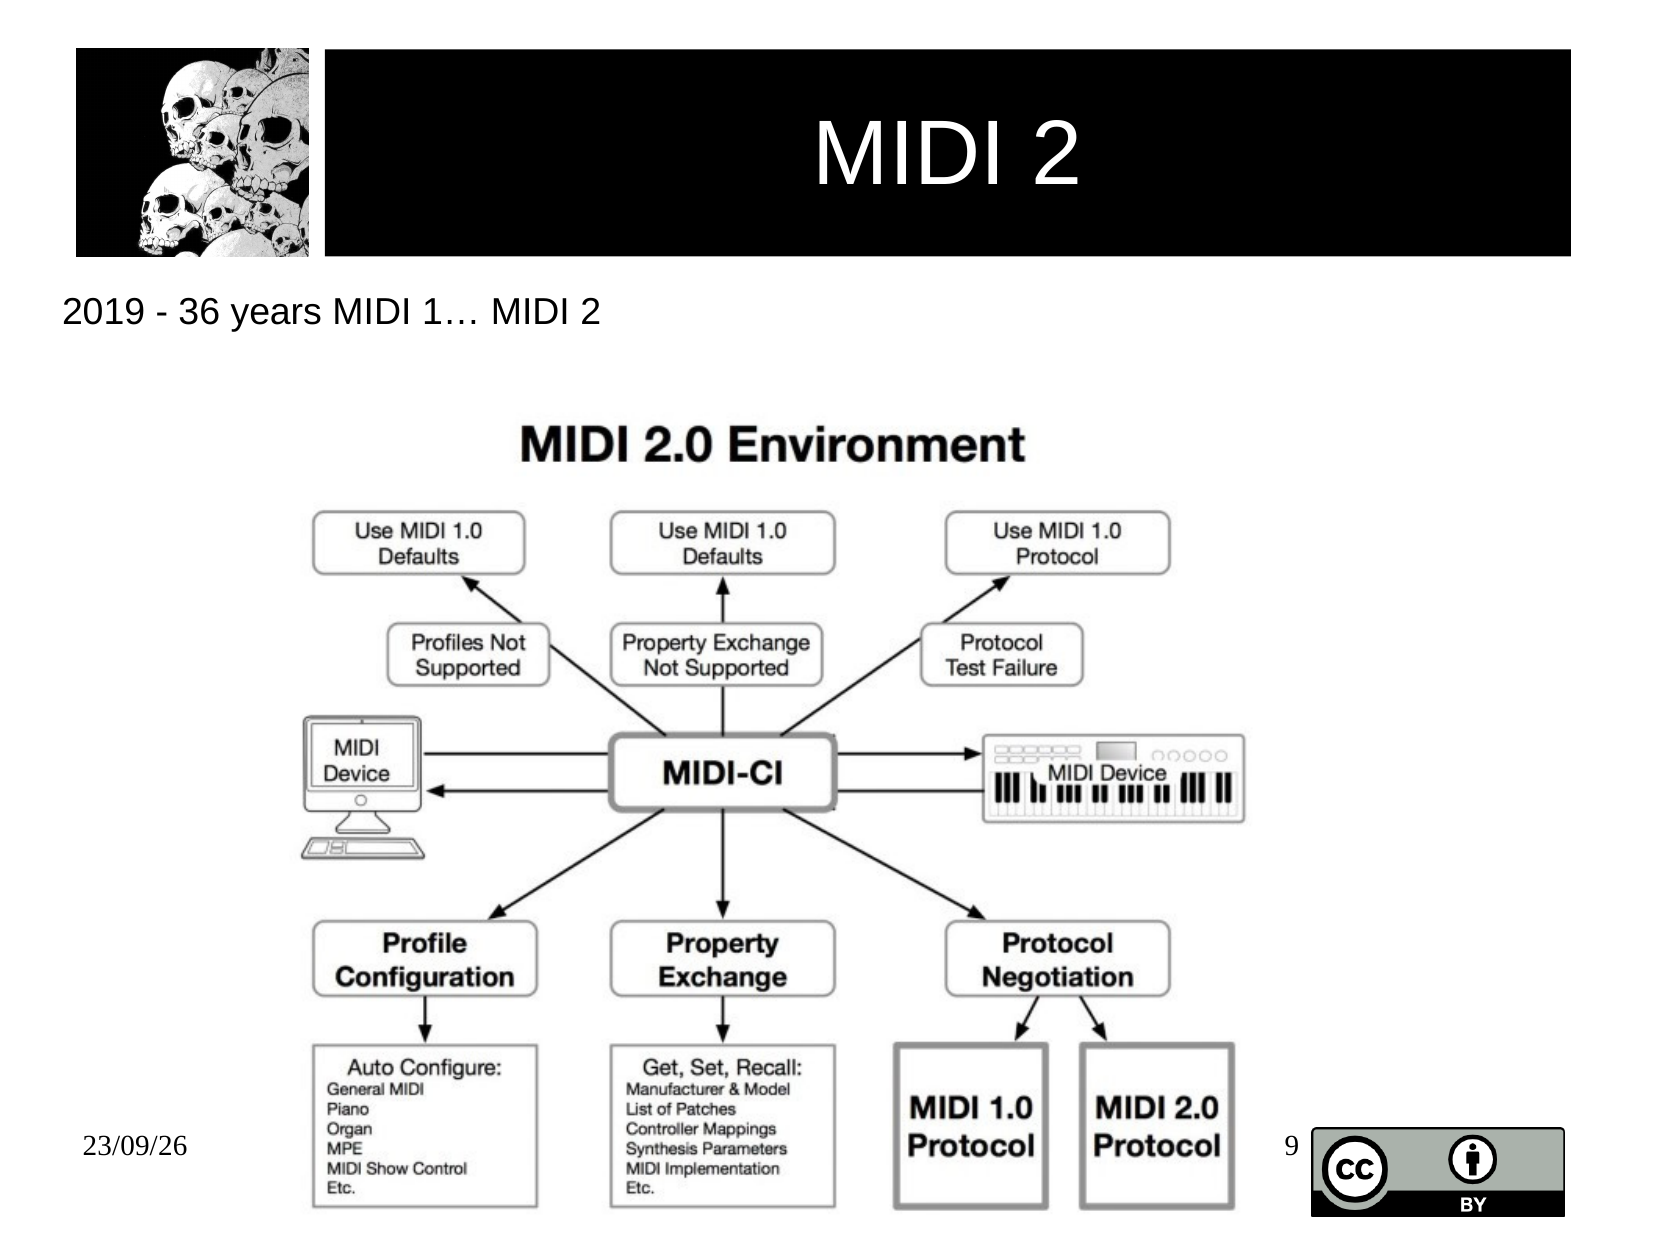

# MIDI 2
2019 - 36 years MIDI 1… MIDI 2
Y. Collette
9